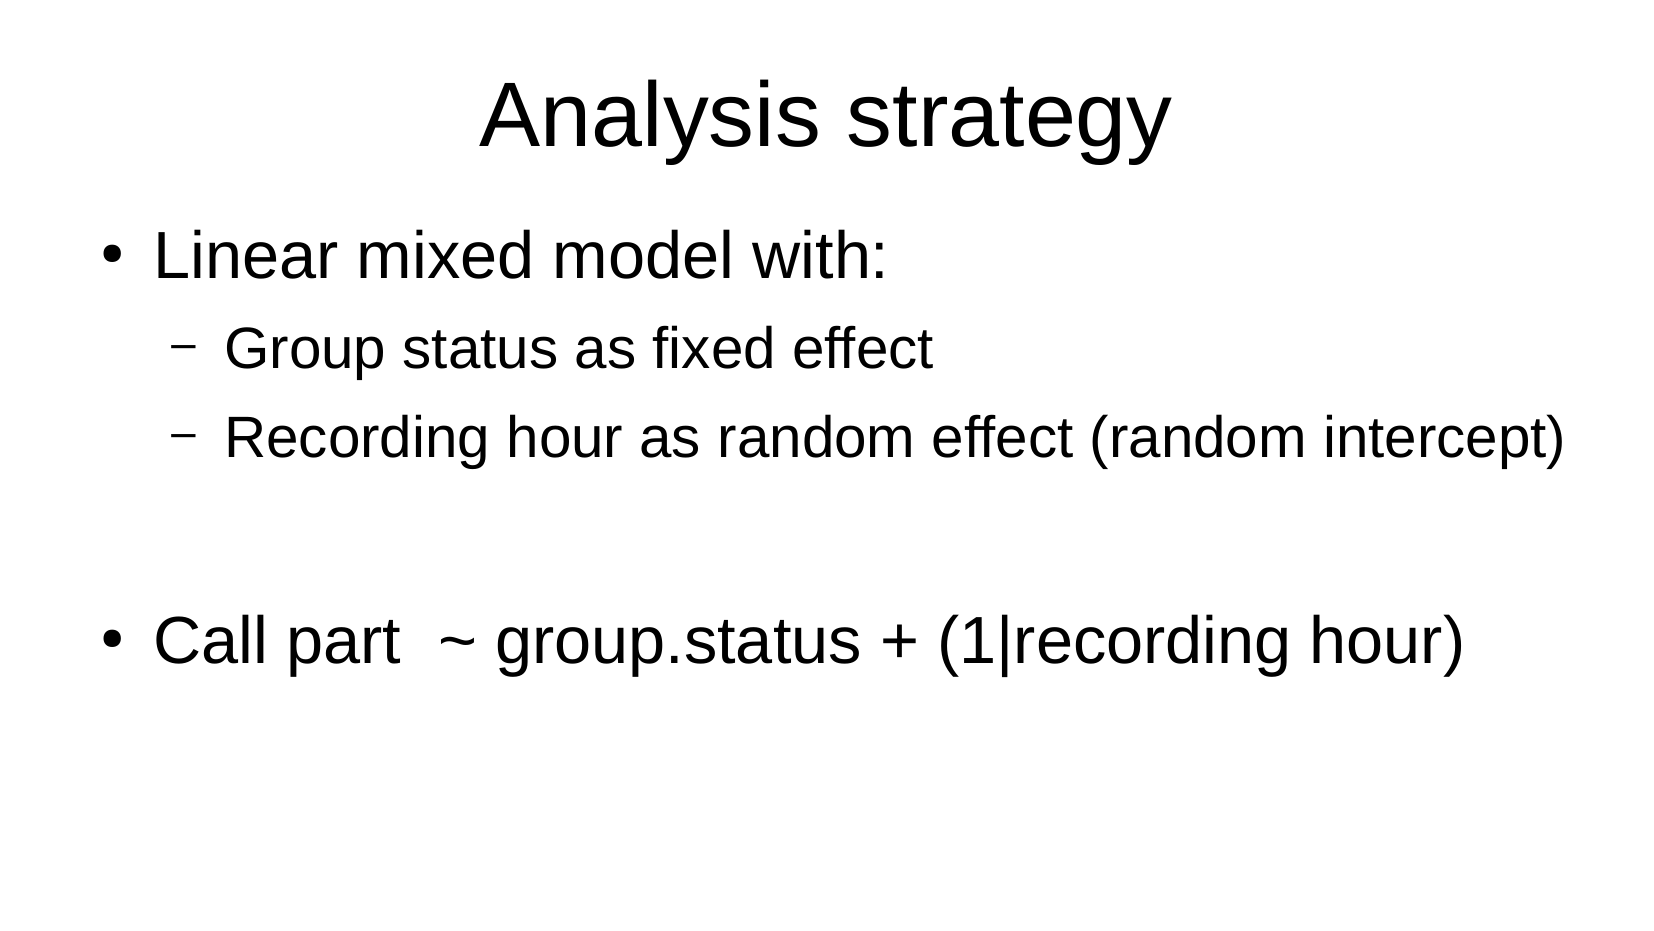

# Analysis strategy
Linear mixed model with:
Group status as fixed effect
Recording hour as random effect (random intercept)
Call part ~ group.status + (1|recording hour)